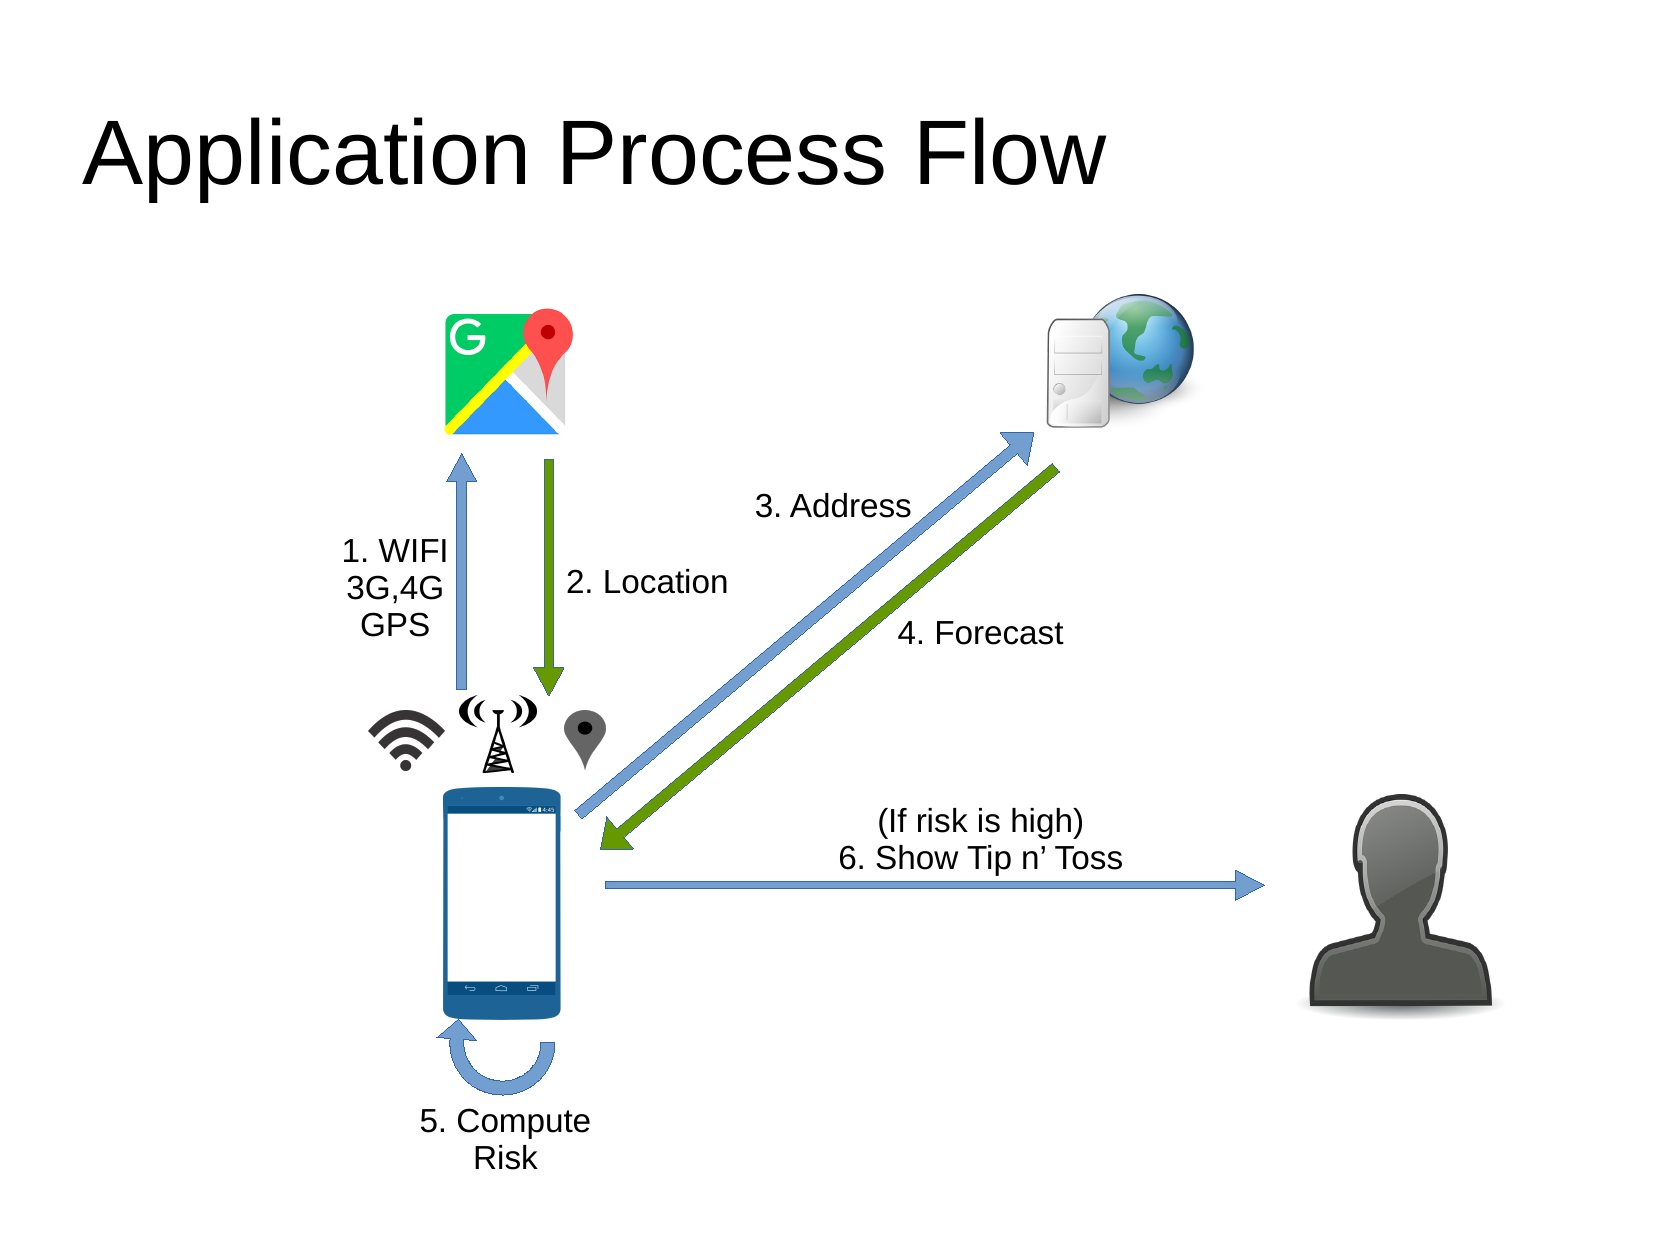

# Application Process Flow
3. Address
1. WIFI
3G,4GGPS
2. Location
4. Forecast
(If risk is high)
6. Show Tip n’ Toss
5. Compute Risk